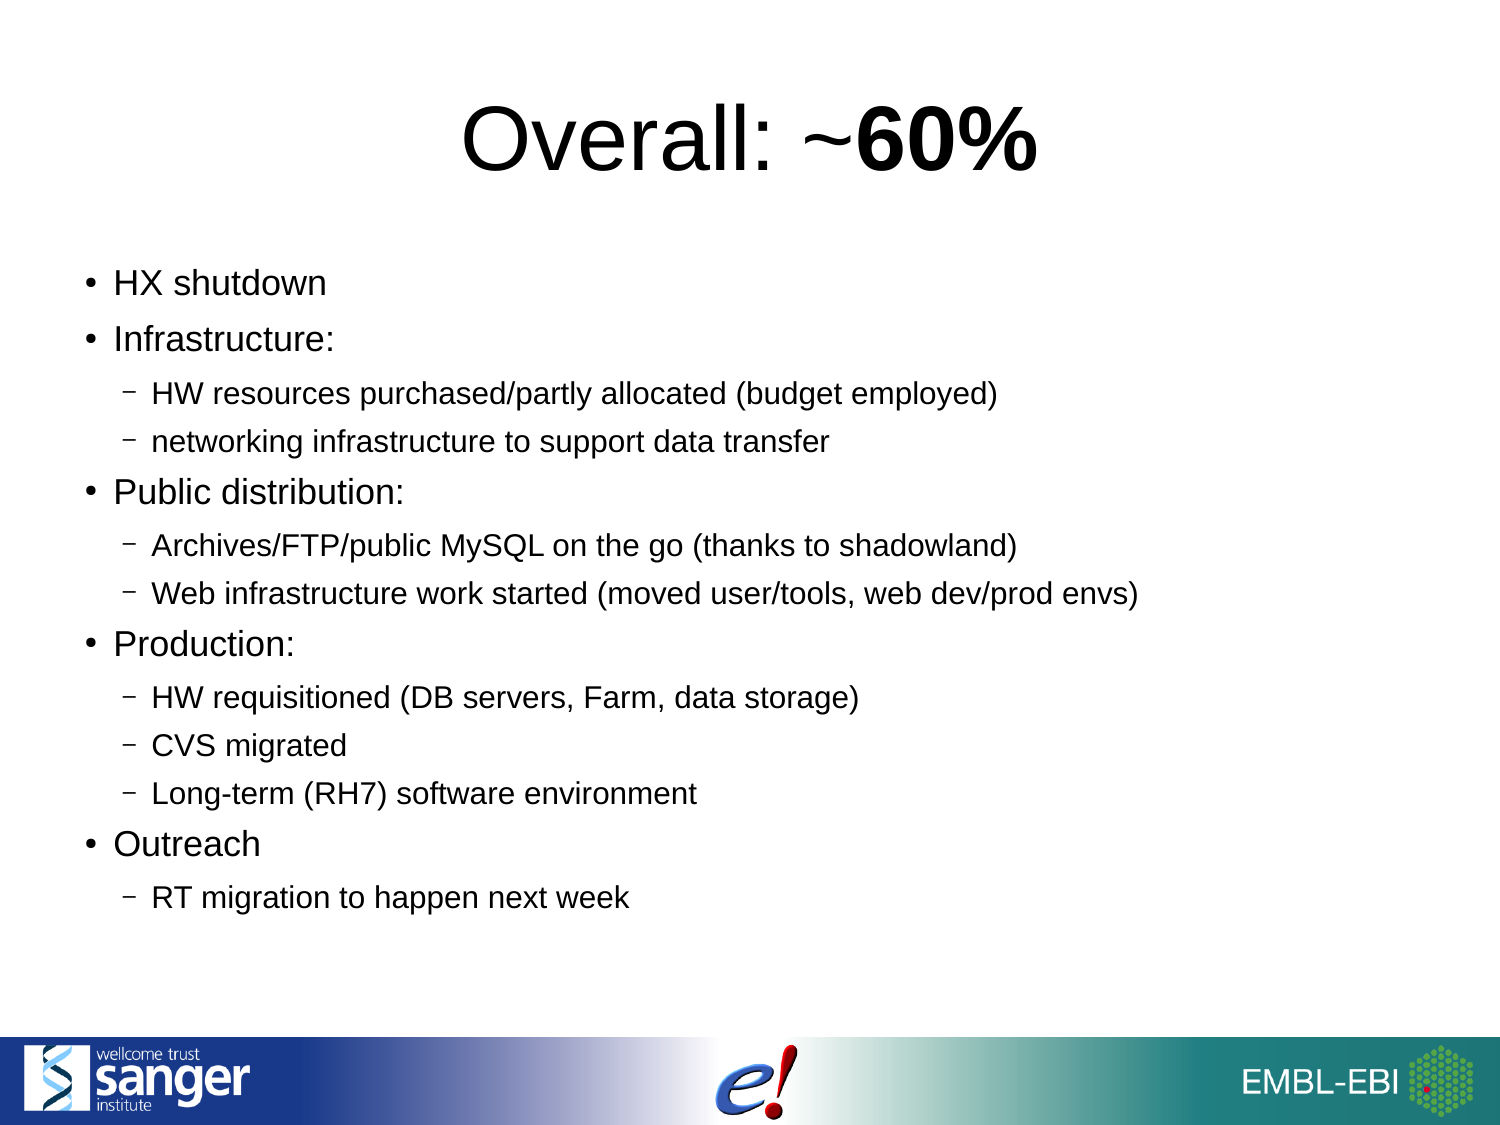

# Overall: ~60%
HX shutdown
Infrastructure:
HW resources purchased/partly allocated (budget employed)
networking infrastructure to support data transfer
Public distribution:
Archives/FTP/public MySQL on the go (thanks to shadowland)
Web infrastructure work started (moved user/tools, web dev/prod envs)
Production:
HW requisitioned (DB servers, Farm, data storage)
CVS migrated
Long-term (RH7) software environment
Outreach
RT migration to happen next week